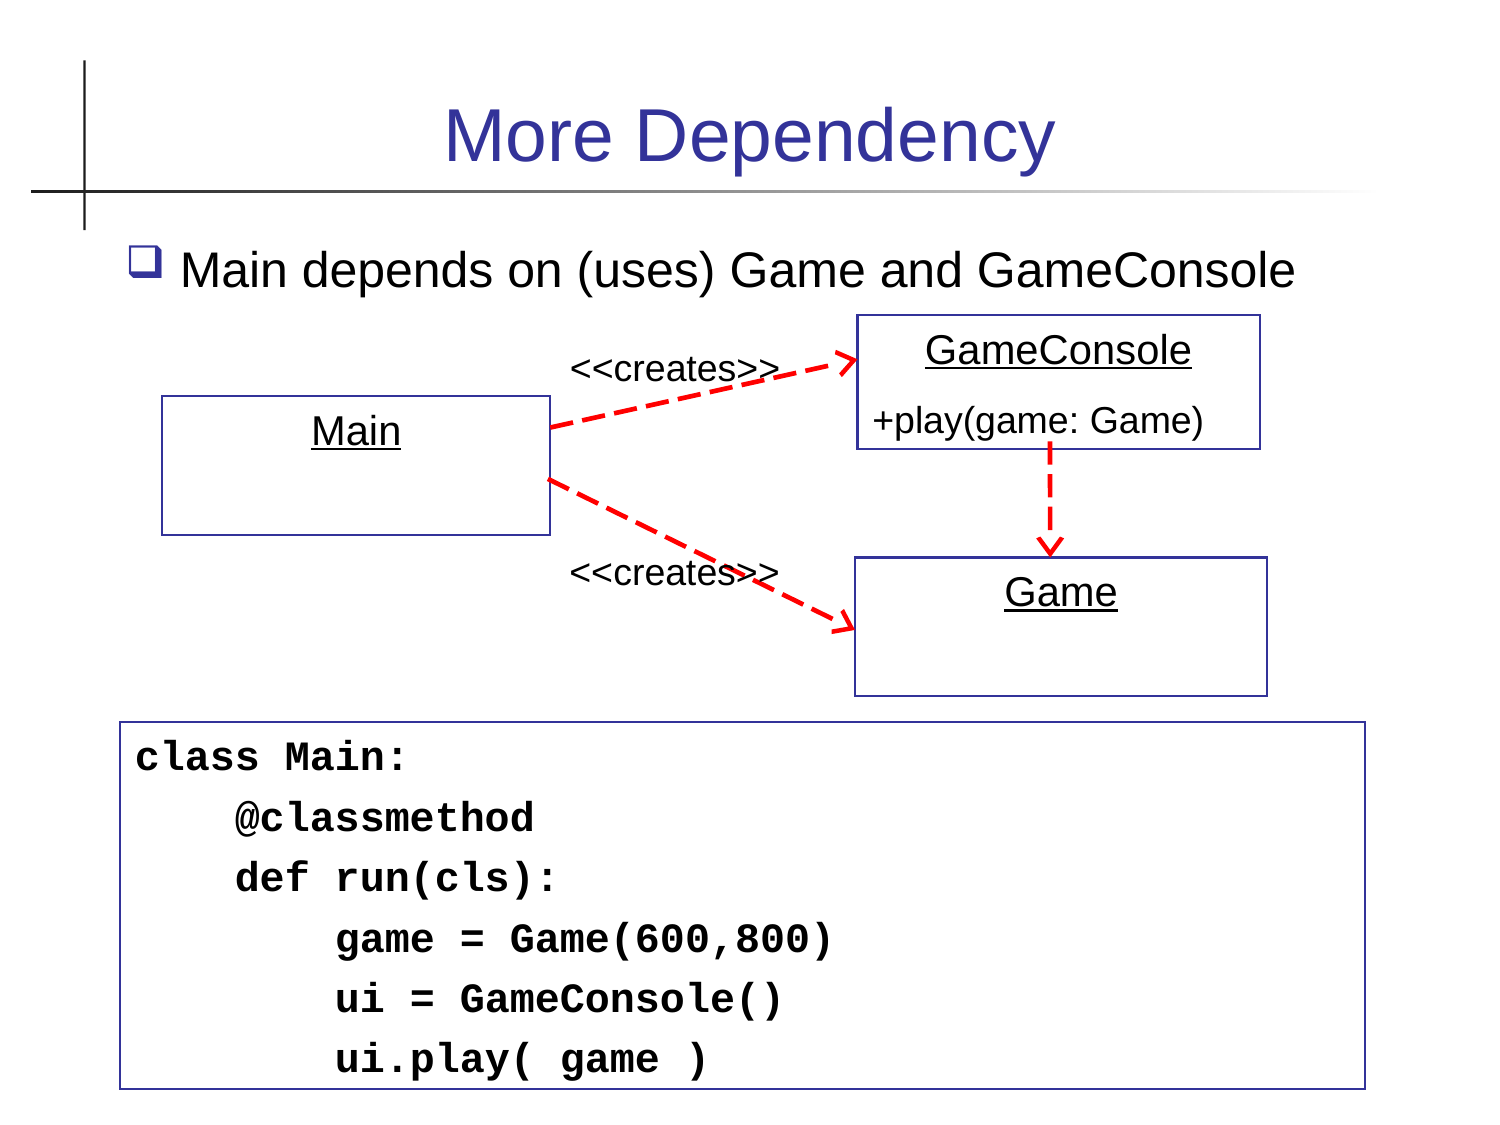

# More Dependency
Main depends on (uses) Game and GameConsole
GameConsole
+play(game: Game)
<<creates>>
Main
<<creates>>
Game
class Main:
 @classmethod
 def run(cls):
 game = Game(600,800)
 ui = GameConsole()
 ui.play( game )